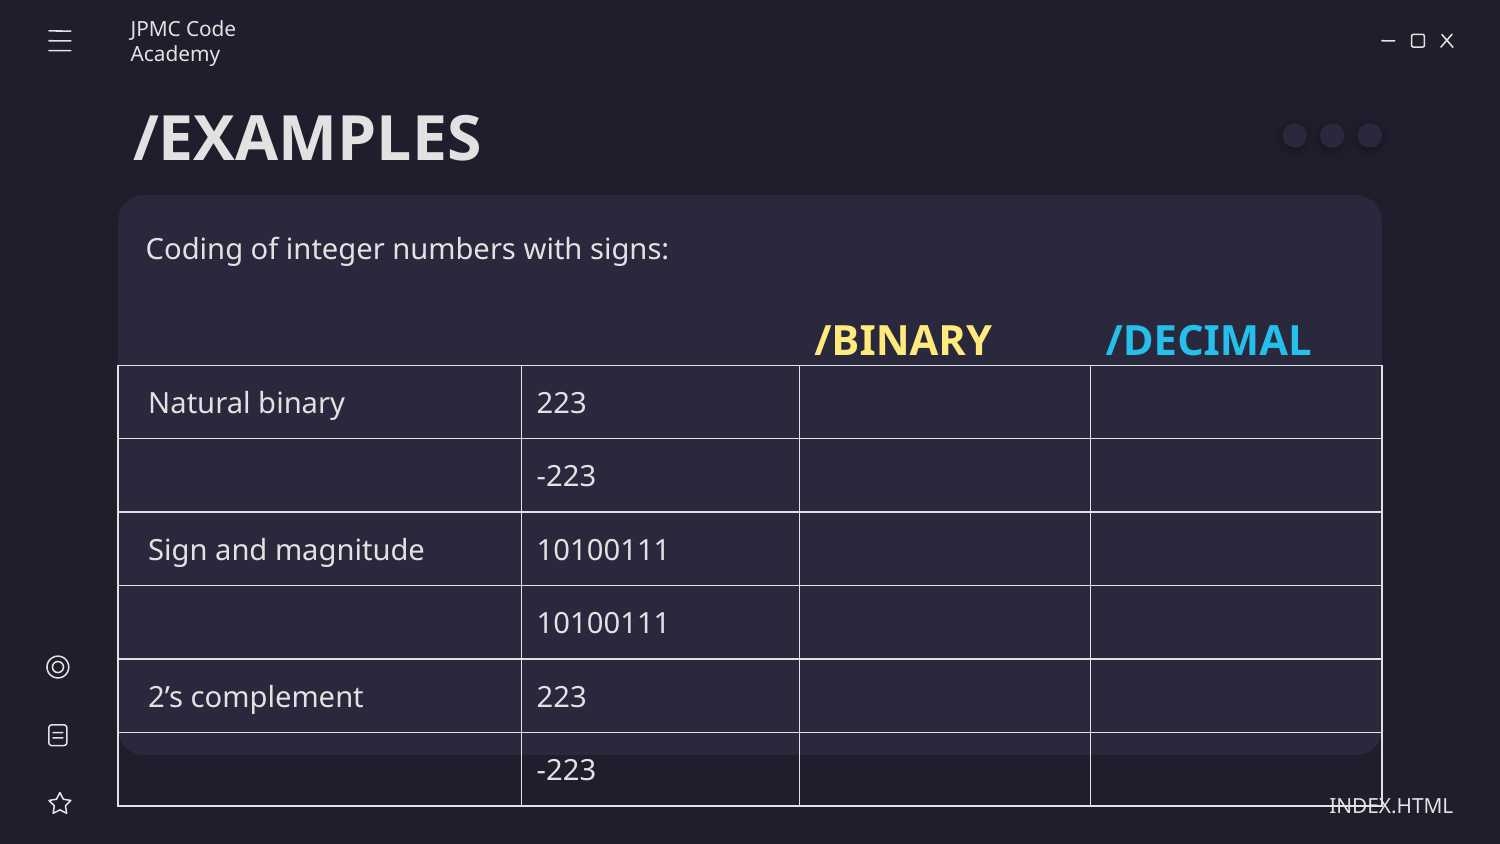

# JPMC Code Academy
/EXAMPLES
Coding of integer numbers with signs:
/BINARY
/DECIMAL
| Natural binary | 223 | | |
| --- | --- | --- | --- |
| | -223 | | |
| Sign and magnitude | 10100111 | | |
| | 10100111 | | |
| 2’s complement | 223 | | |
| | -223 | | |
INDEX.HTML